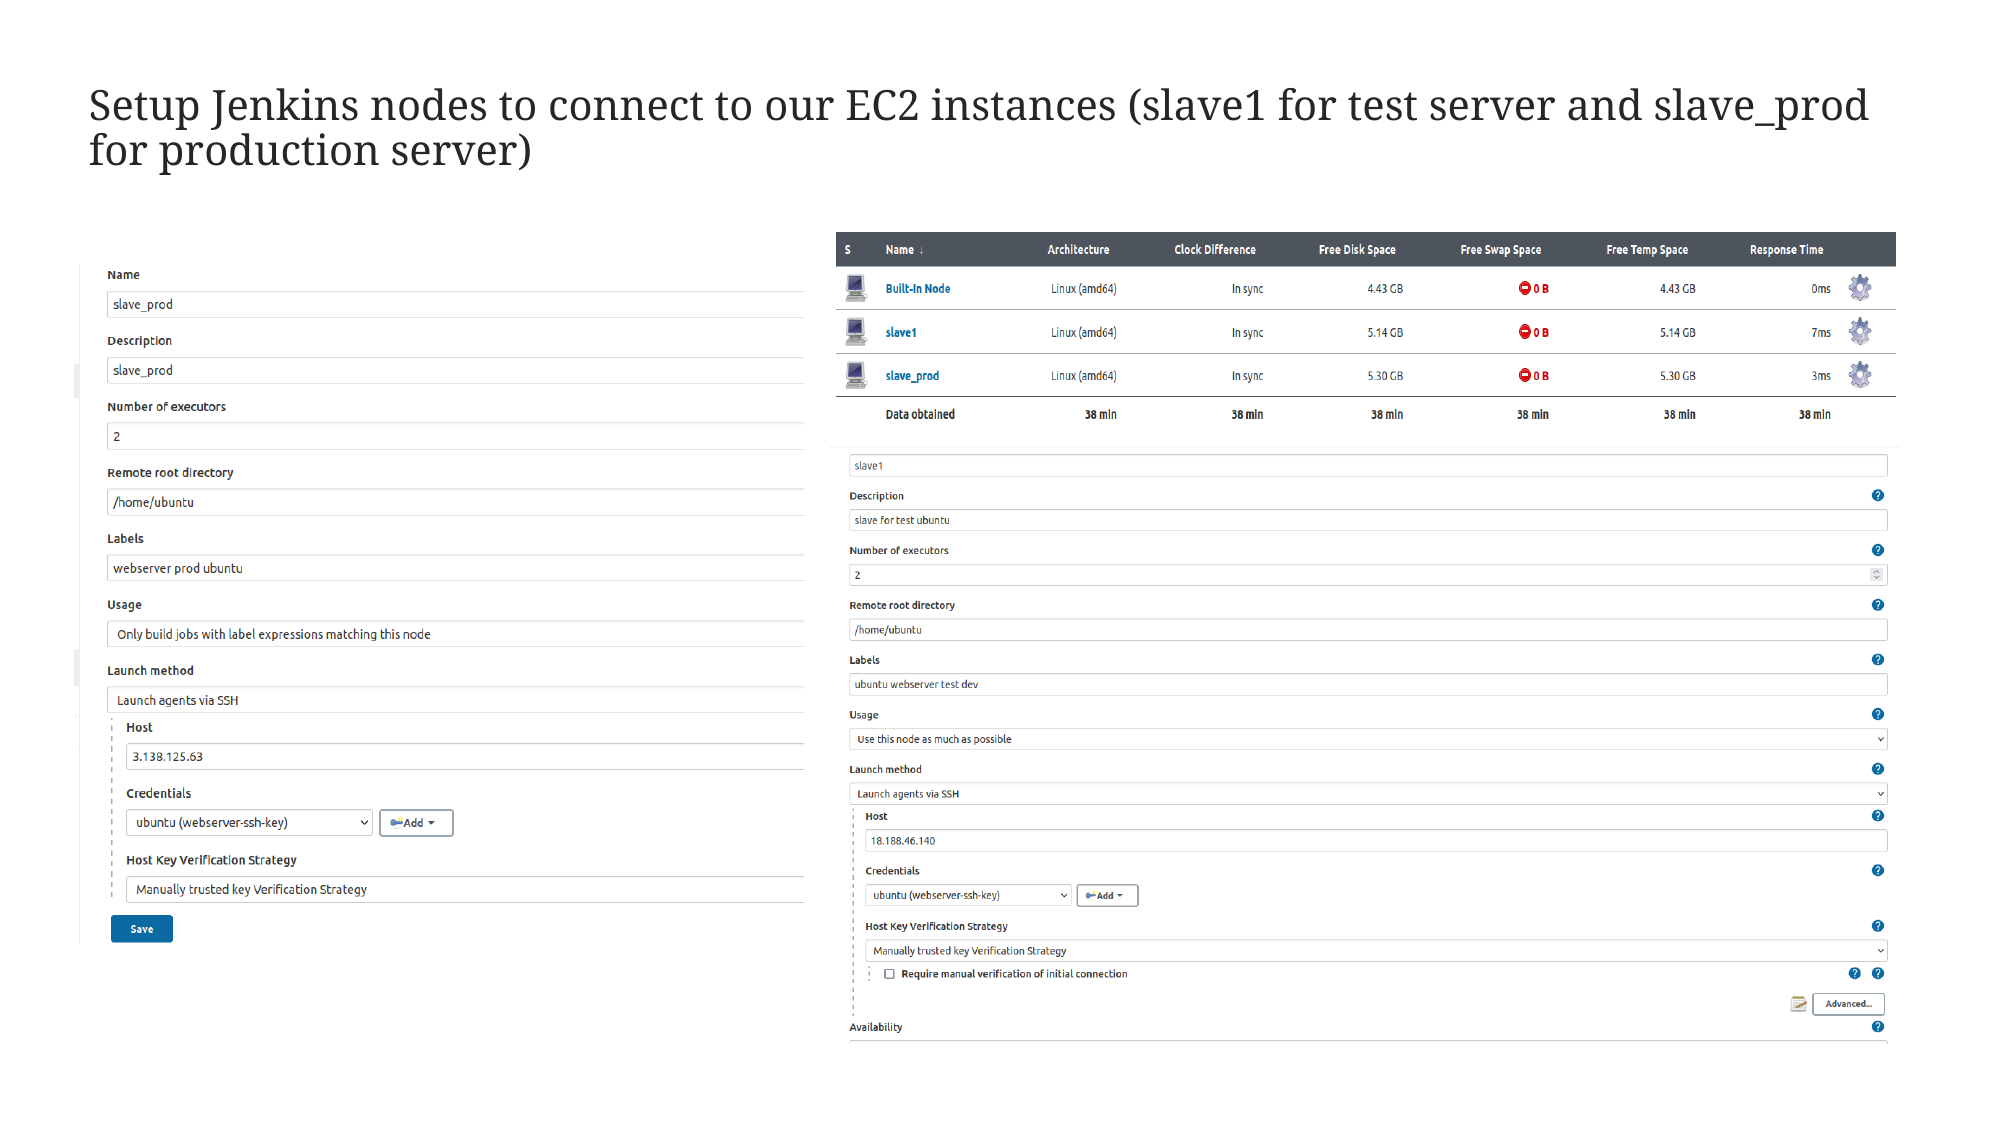

# Setup Jenkins nodes to connect to our EC2 instances (slave1 for test server and slave_prod for production server)